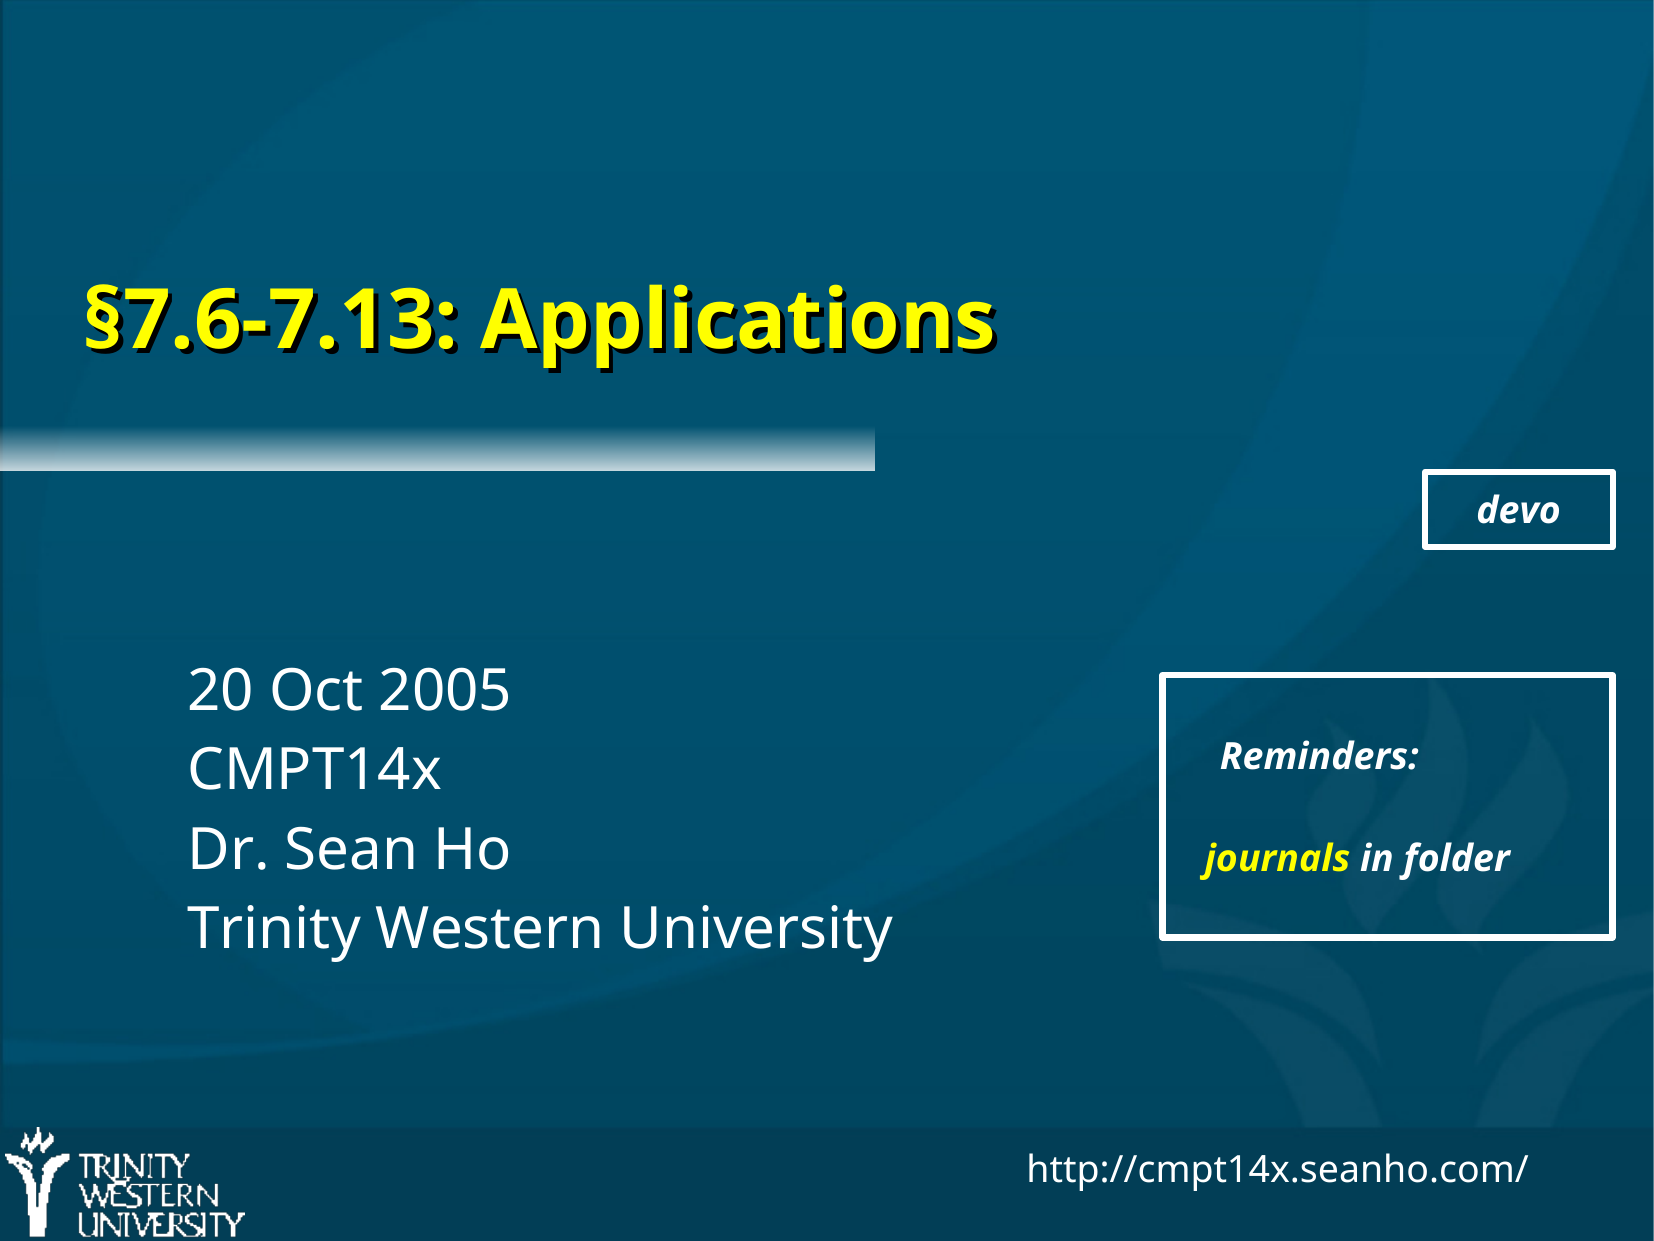

# §7.6-7.13: Applications
devo
20 Oct 2005
CMPT14x
Dr. Sean Ho
Trinity Western University
Reminders:
journals in folder
http://cmpt14x.seanho.com/